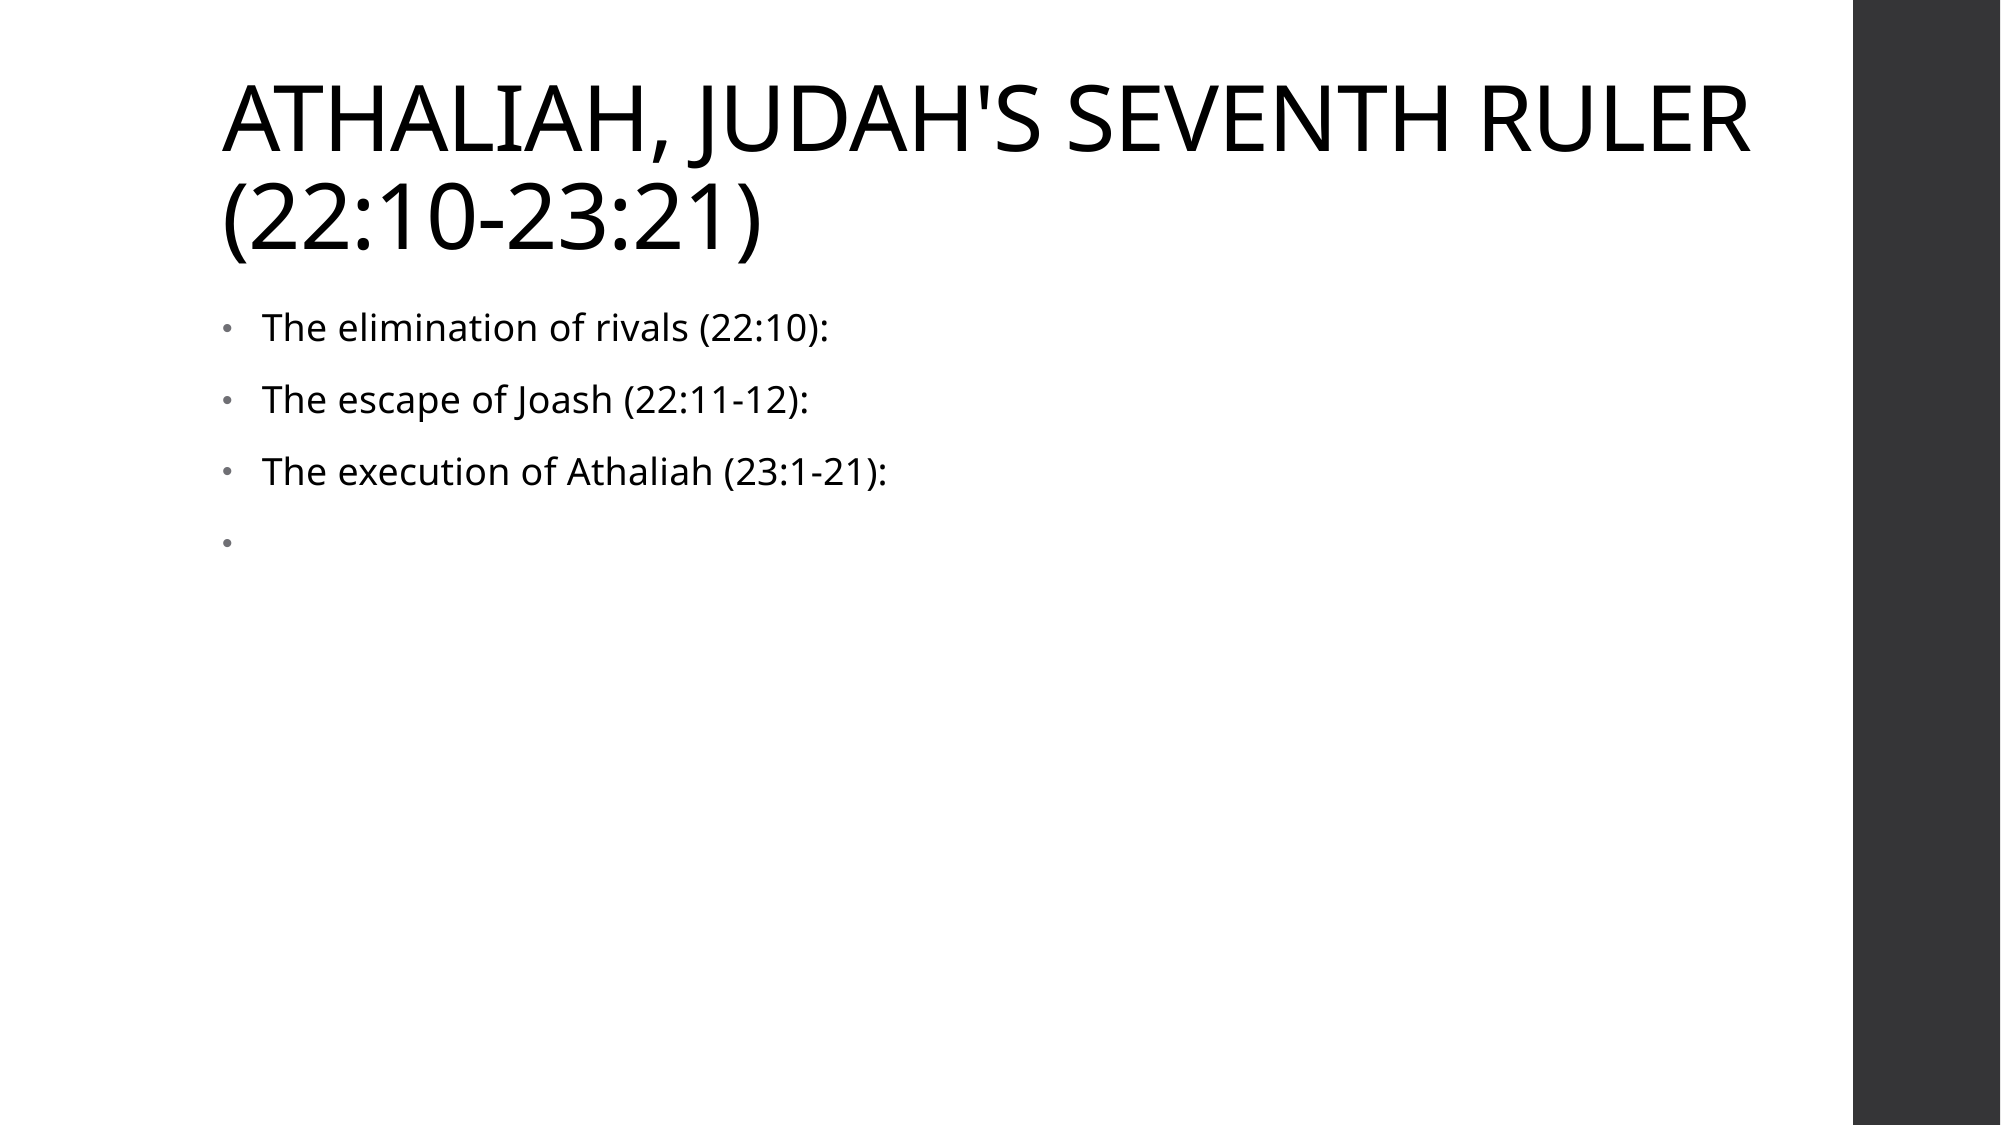

# ATHALIAH, JUDAH'S SEVENTH RULER (22:10-23:21)
 The elimination of rivals (22:10):
 The escape of Joash (22:11-12):
 The execution of Athaliah (23:1-21):